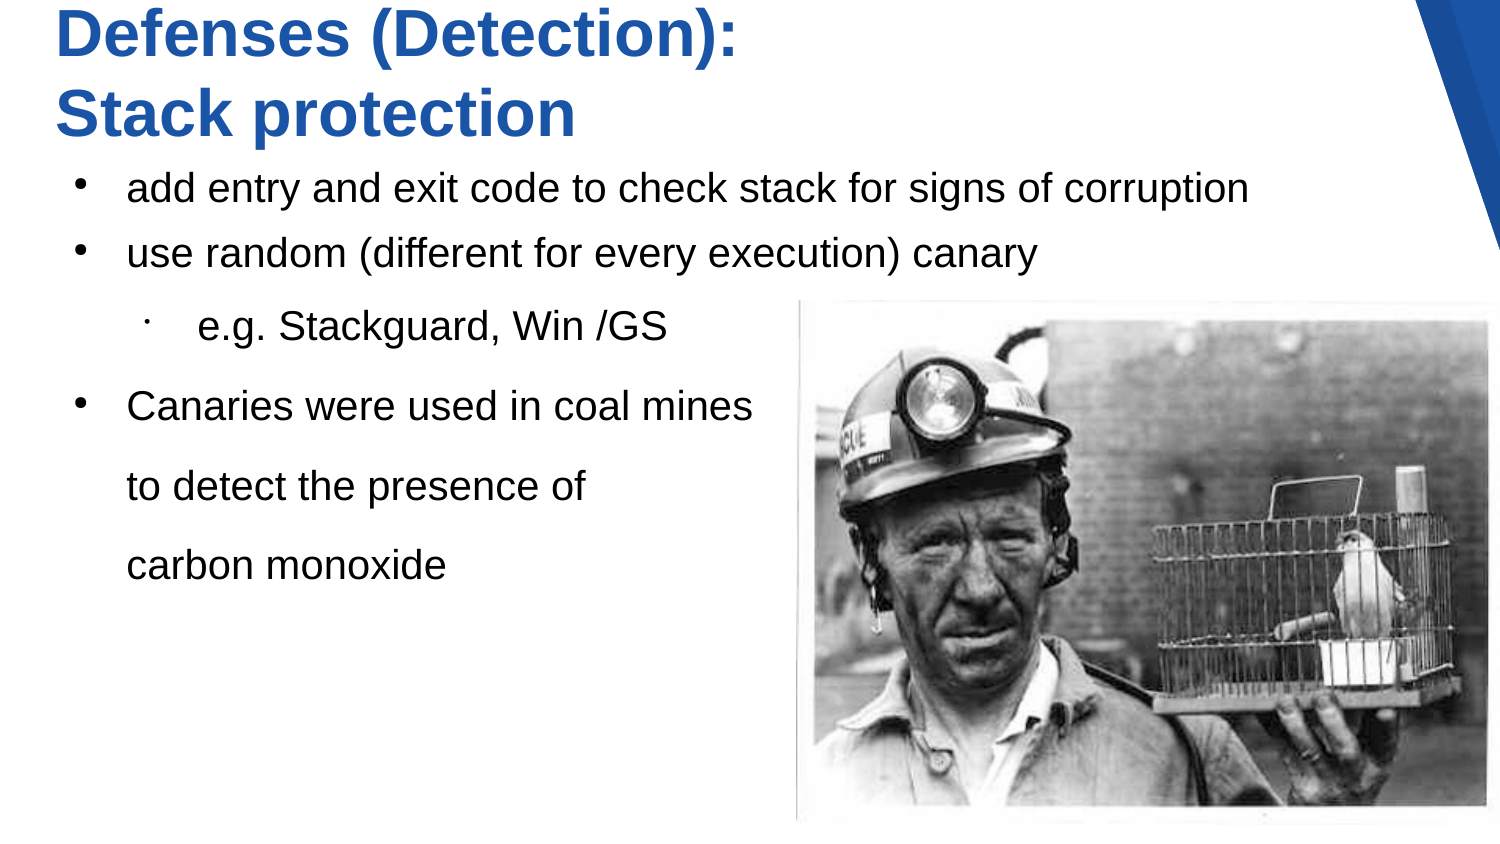

Defenses (Detection):
Stack protection
# add entry and exit code to check stack for signs of corruption
use random (different for every execution) canary
e.g. Stackguard, Win /GS
Canaries were used in coal mines
to detect the presence of
carbon monoxide